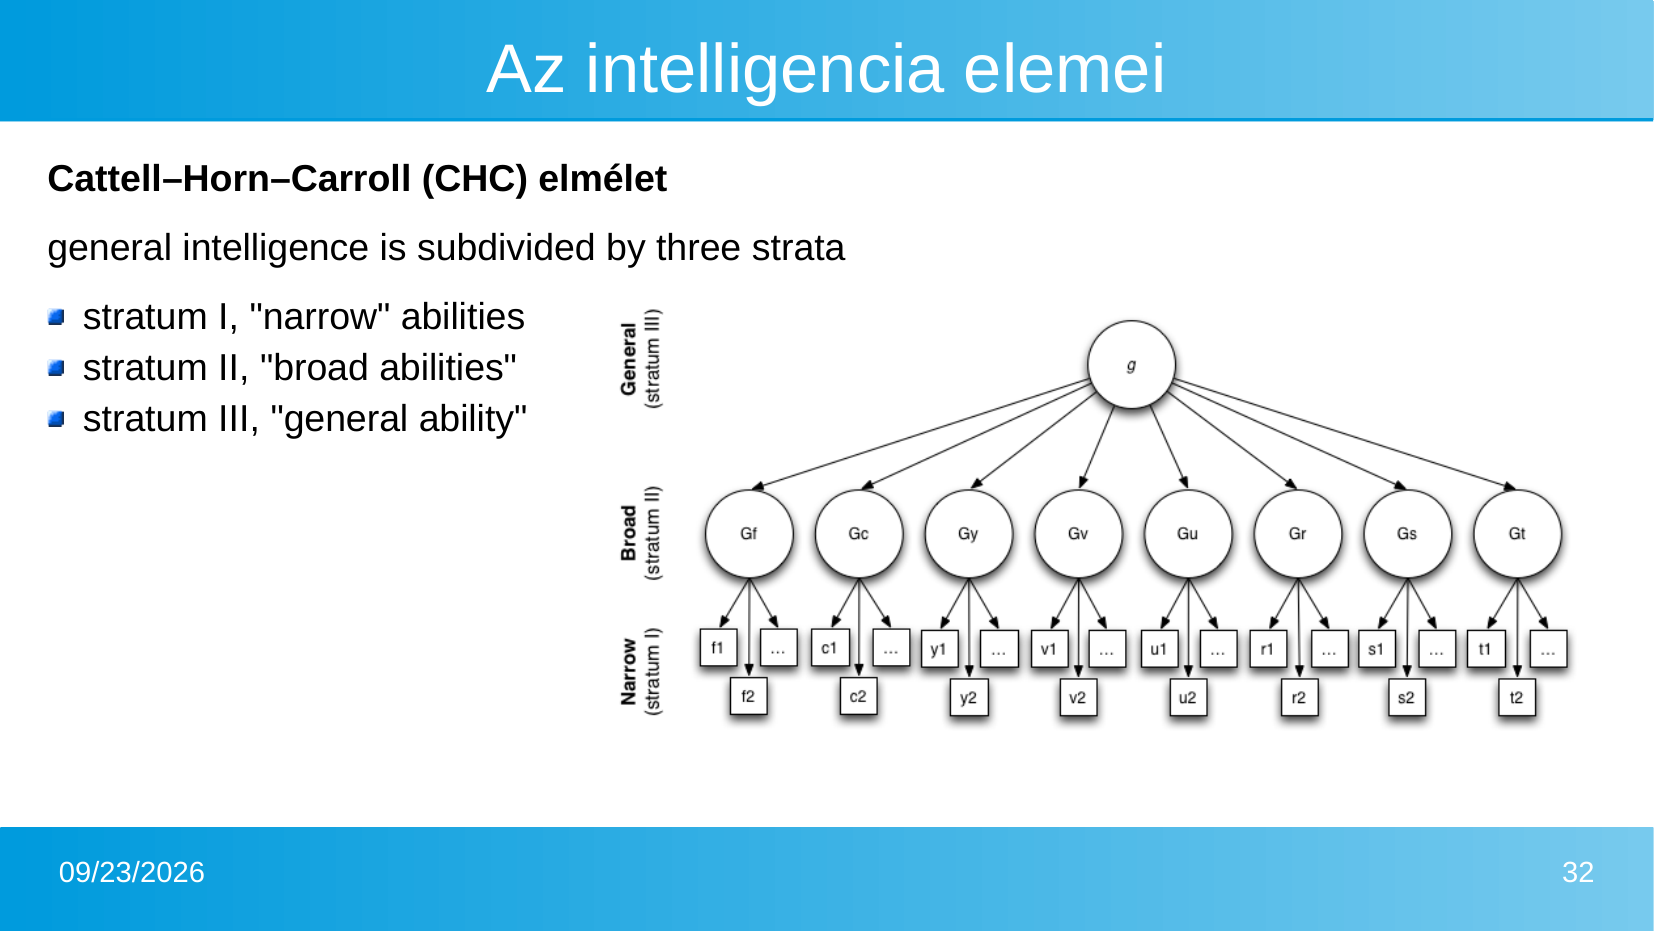

# Az intelligencia elemei
Cattell–Horn–Carroll (CHC) elmélet
general intelligence is subdivided by three strata
stratum I, "narrow" abilities
stratum II, "broad abilities"
stratum III, "general ability"
32